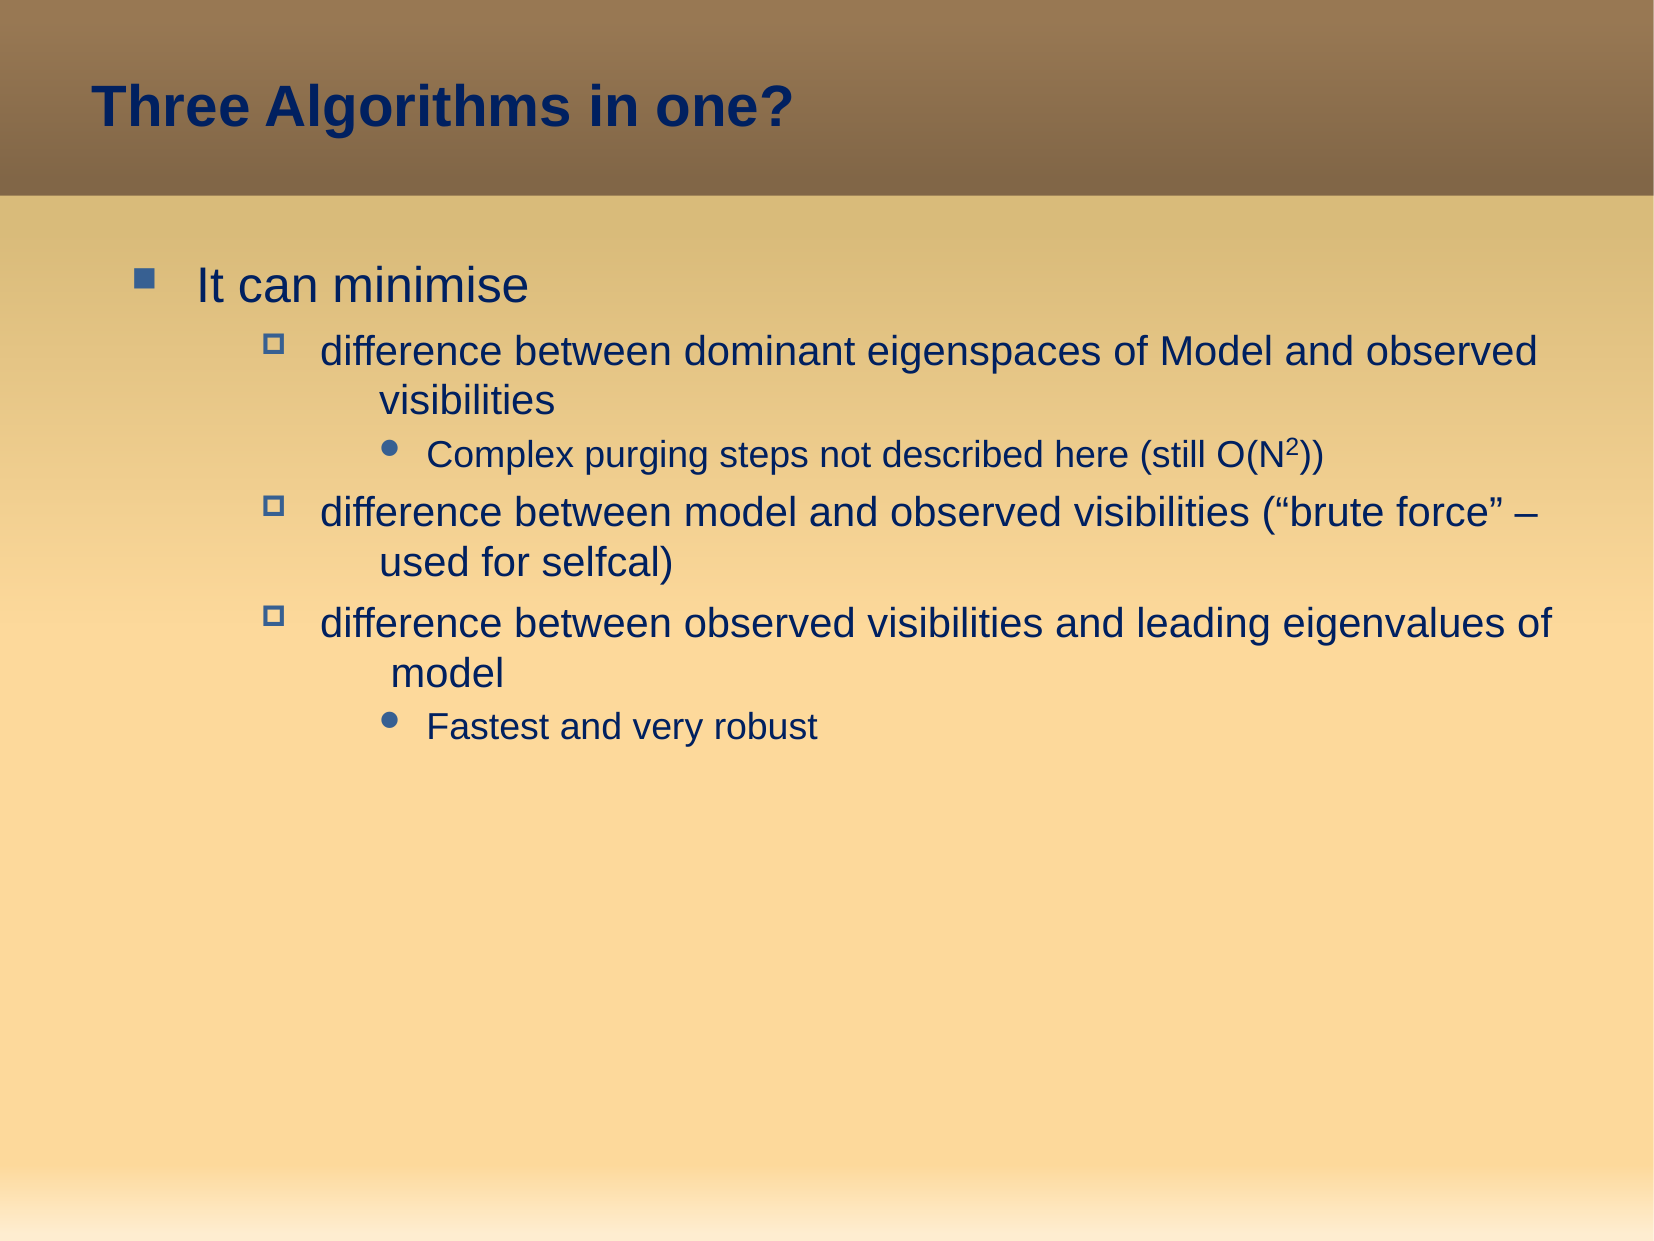

# Three Algorithms in one?
It can minimise
difference between dominant eigenspaces of Model and observed visibilities
Complex purging steps not described here (still O(N2))
difference between model and observed visibilities (“brute force” – used for selfcal)
difference between observed visibilities and leading eigenvalues of model
Fastest and very robust